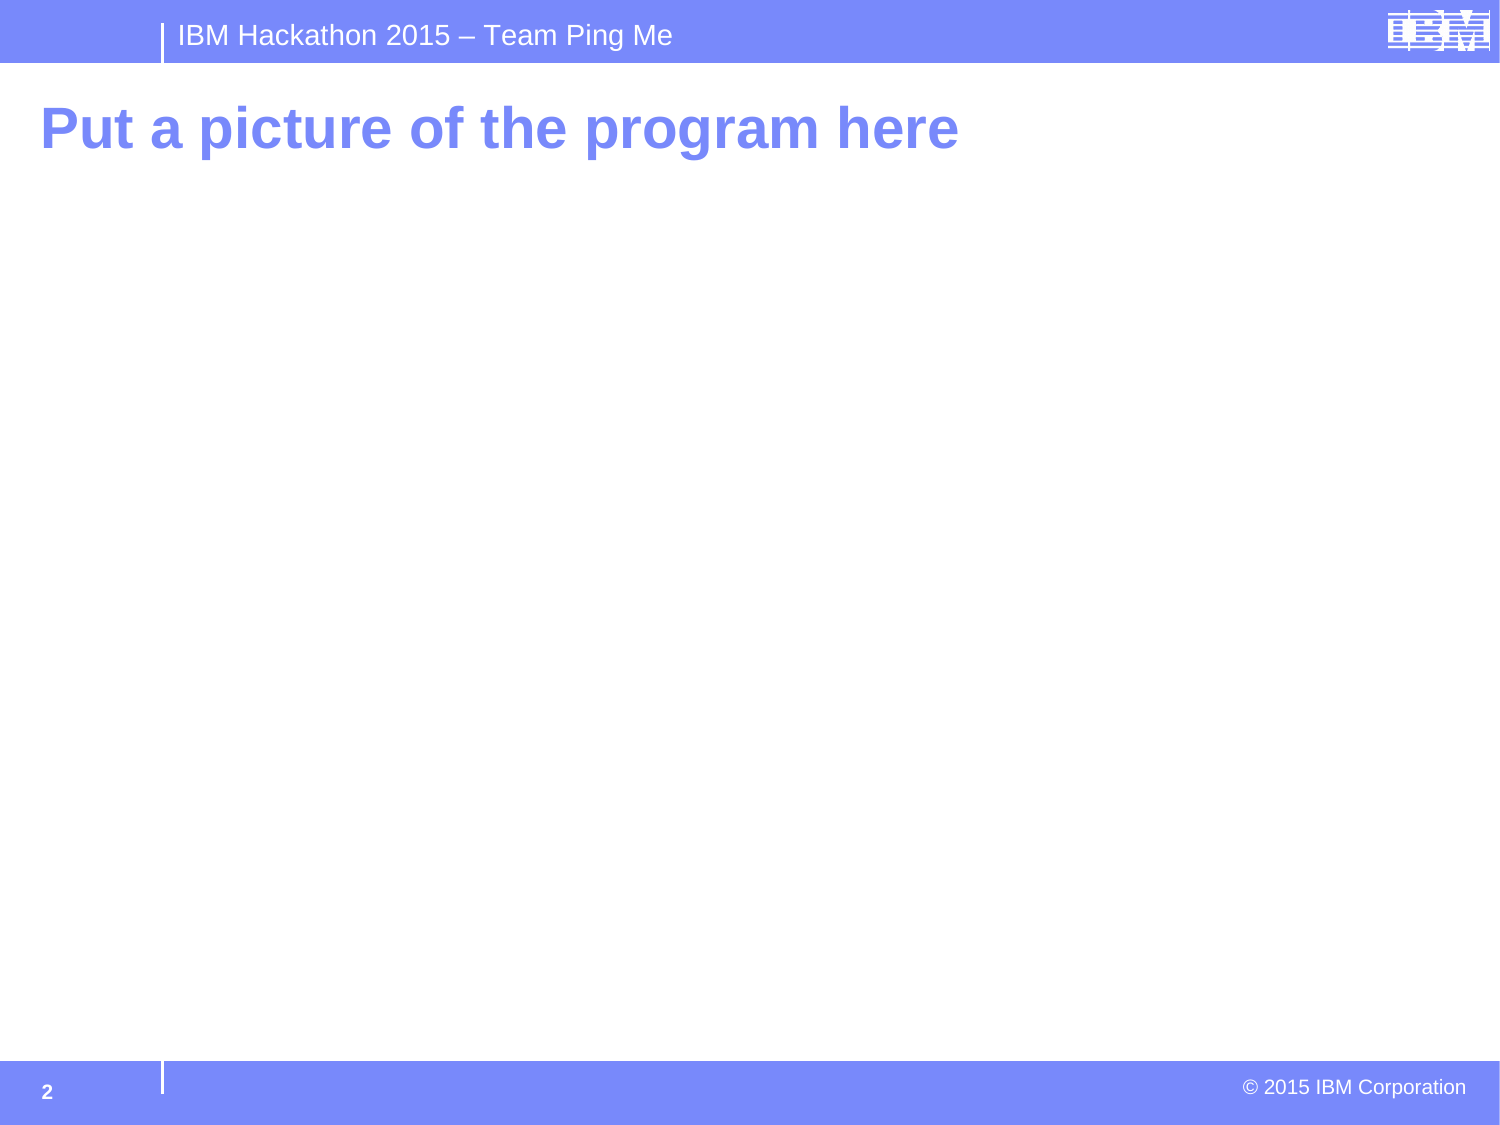

# Put a picture of the program here